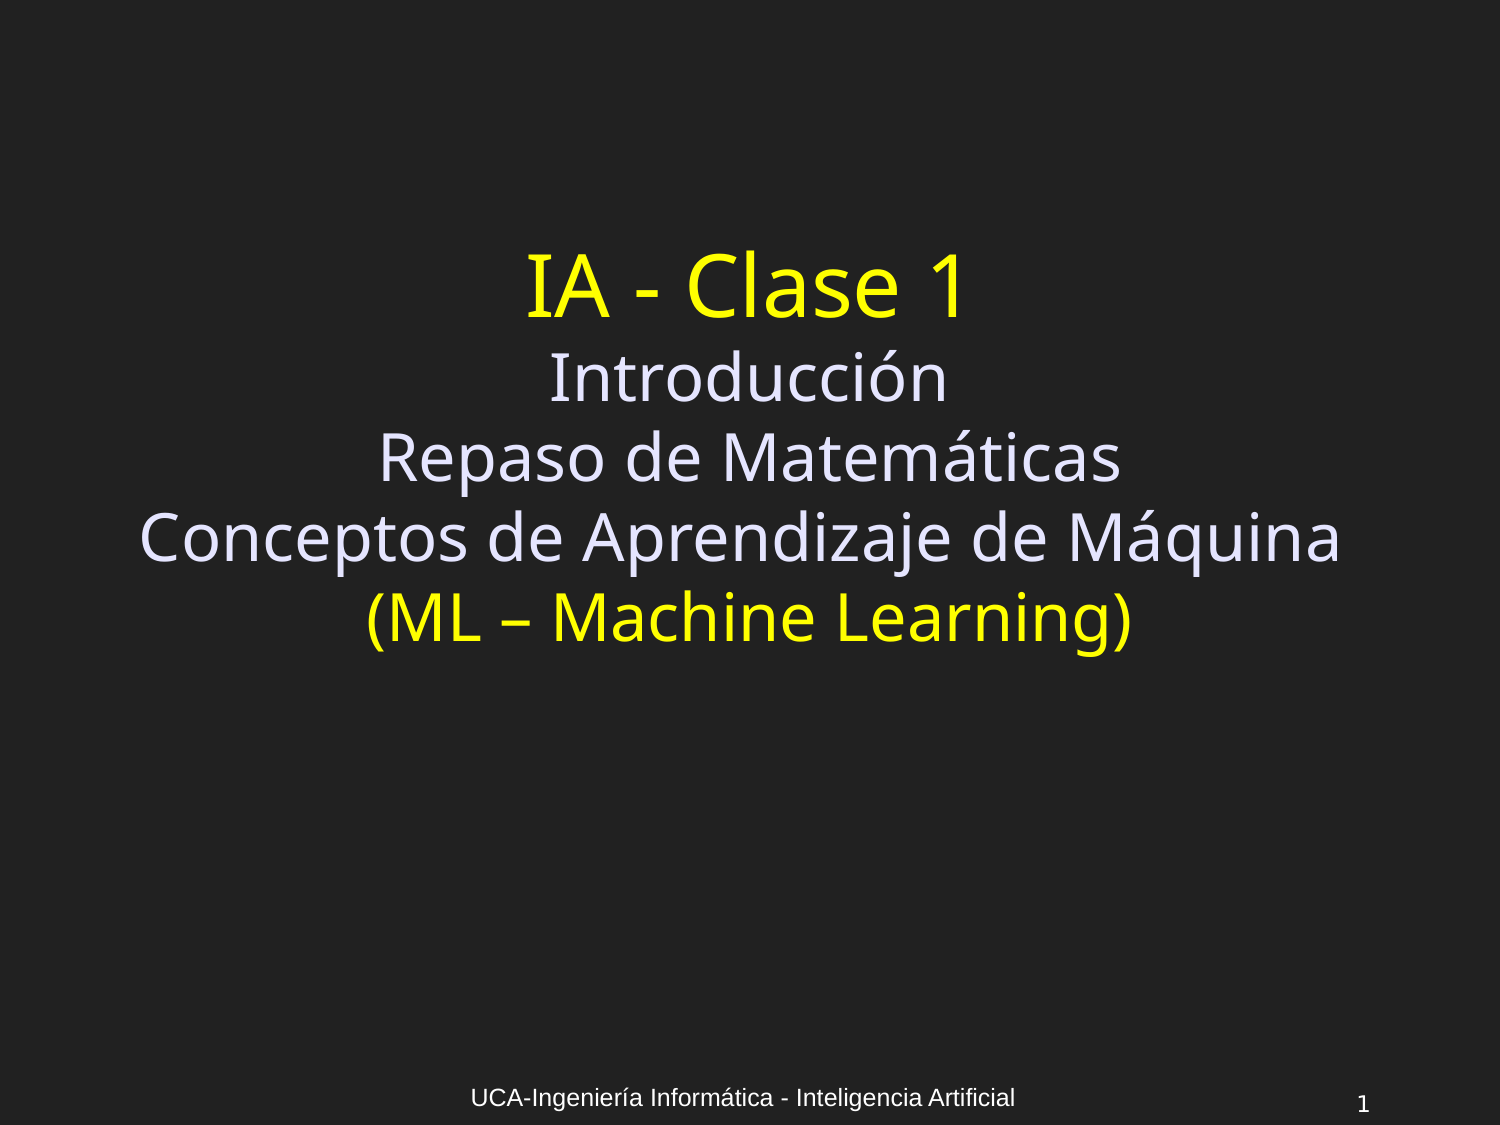

# IA - Clase 1 Introducción Repaso de Matemáticas Conceptos de Aprendizaje de Máquina (ML – Machine Learning)